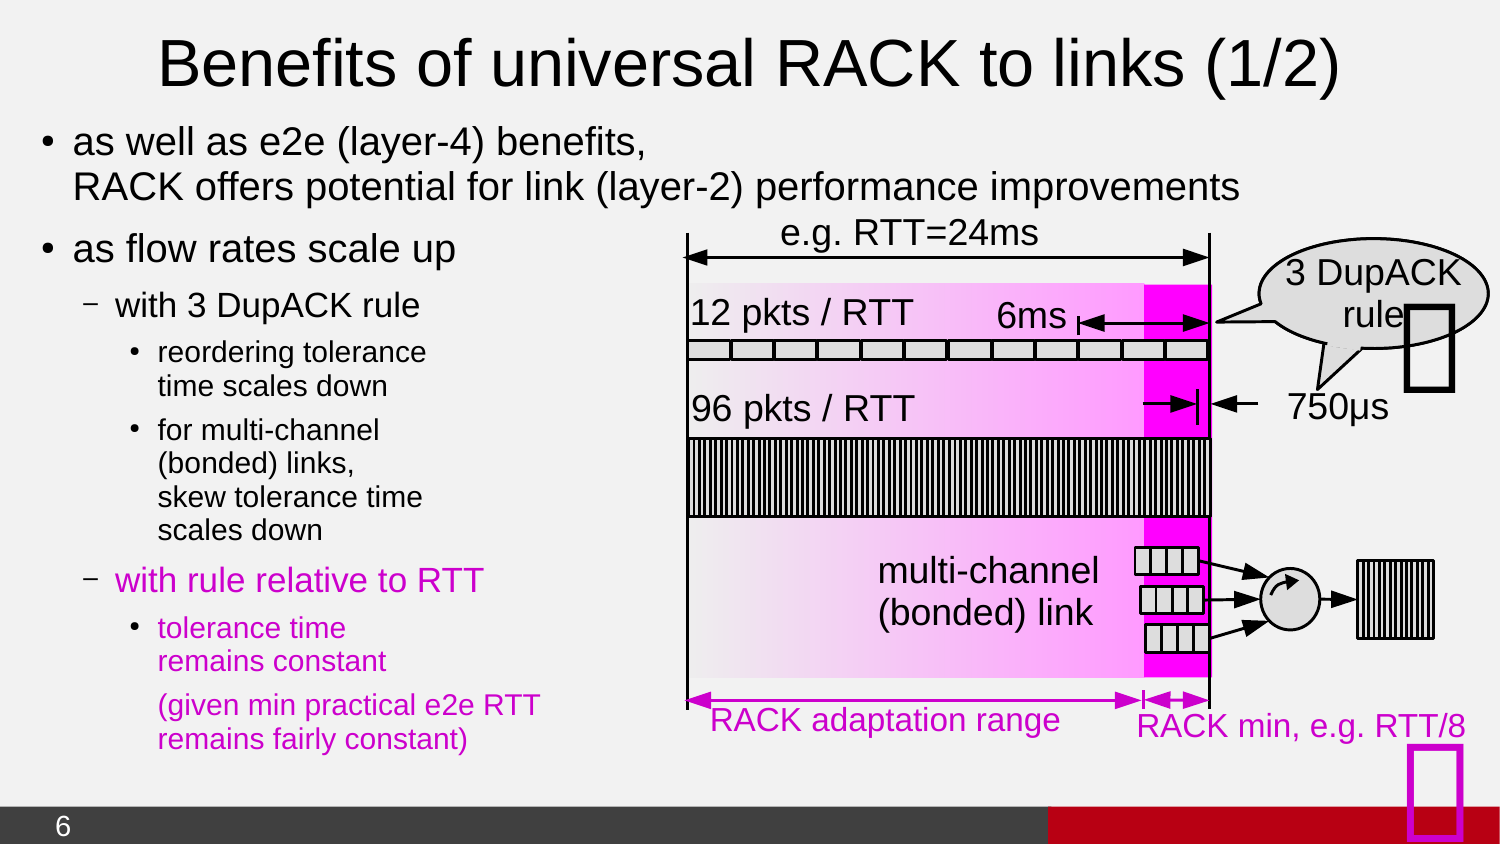

# Benefits of universal RACK to links (1/2)
as well as e2e (layer-4) benefits,
RACK offers potential for link (layer-2) performance improvements
as flow rates scale up
with 3 DupACK rule
reordering tolerance
time scales down
for multi-channel
(bonded) links,
skew tolerance time
scales down
with rule relative to RTT
tolerance time
remains constant
(given min practical e2e RTT
remains fairly constant)
e.g. RTT=24ms
3 DupACK
rule
3 DupACK
rule

12 pkts / RTT
6ms
750μs
96 pkts / RTT
multi-channel
(bonded) link

RACK adaptation range
RACK min, e.g. RTT/8
6